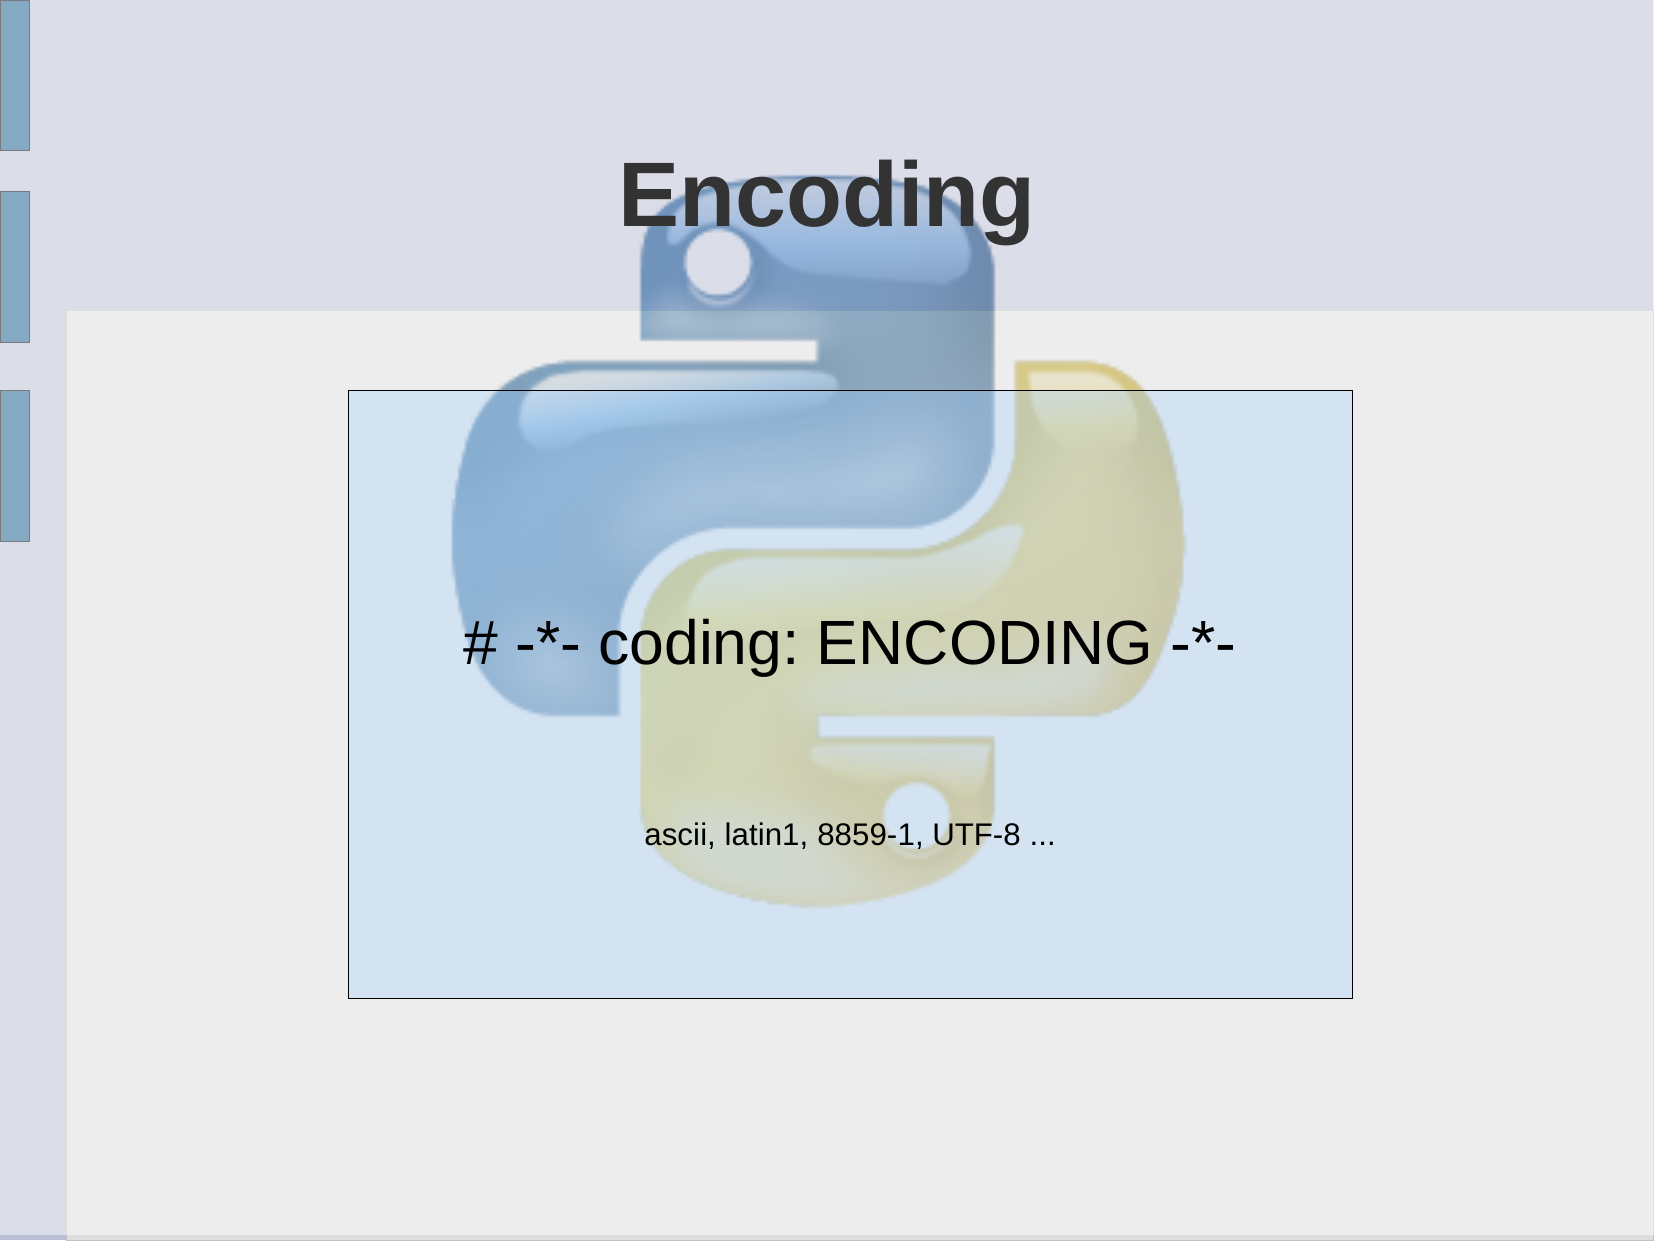

# Encoding
# -*- coding: ENCODING -*-
ascii, latin1, 8859-1, UTF-8 ...